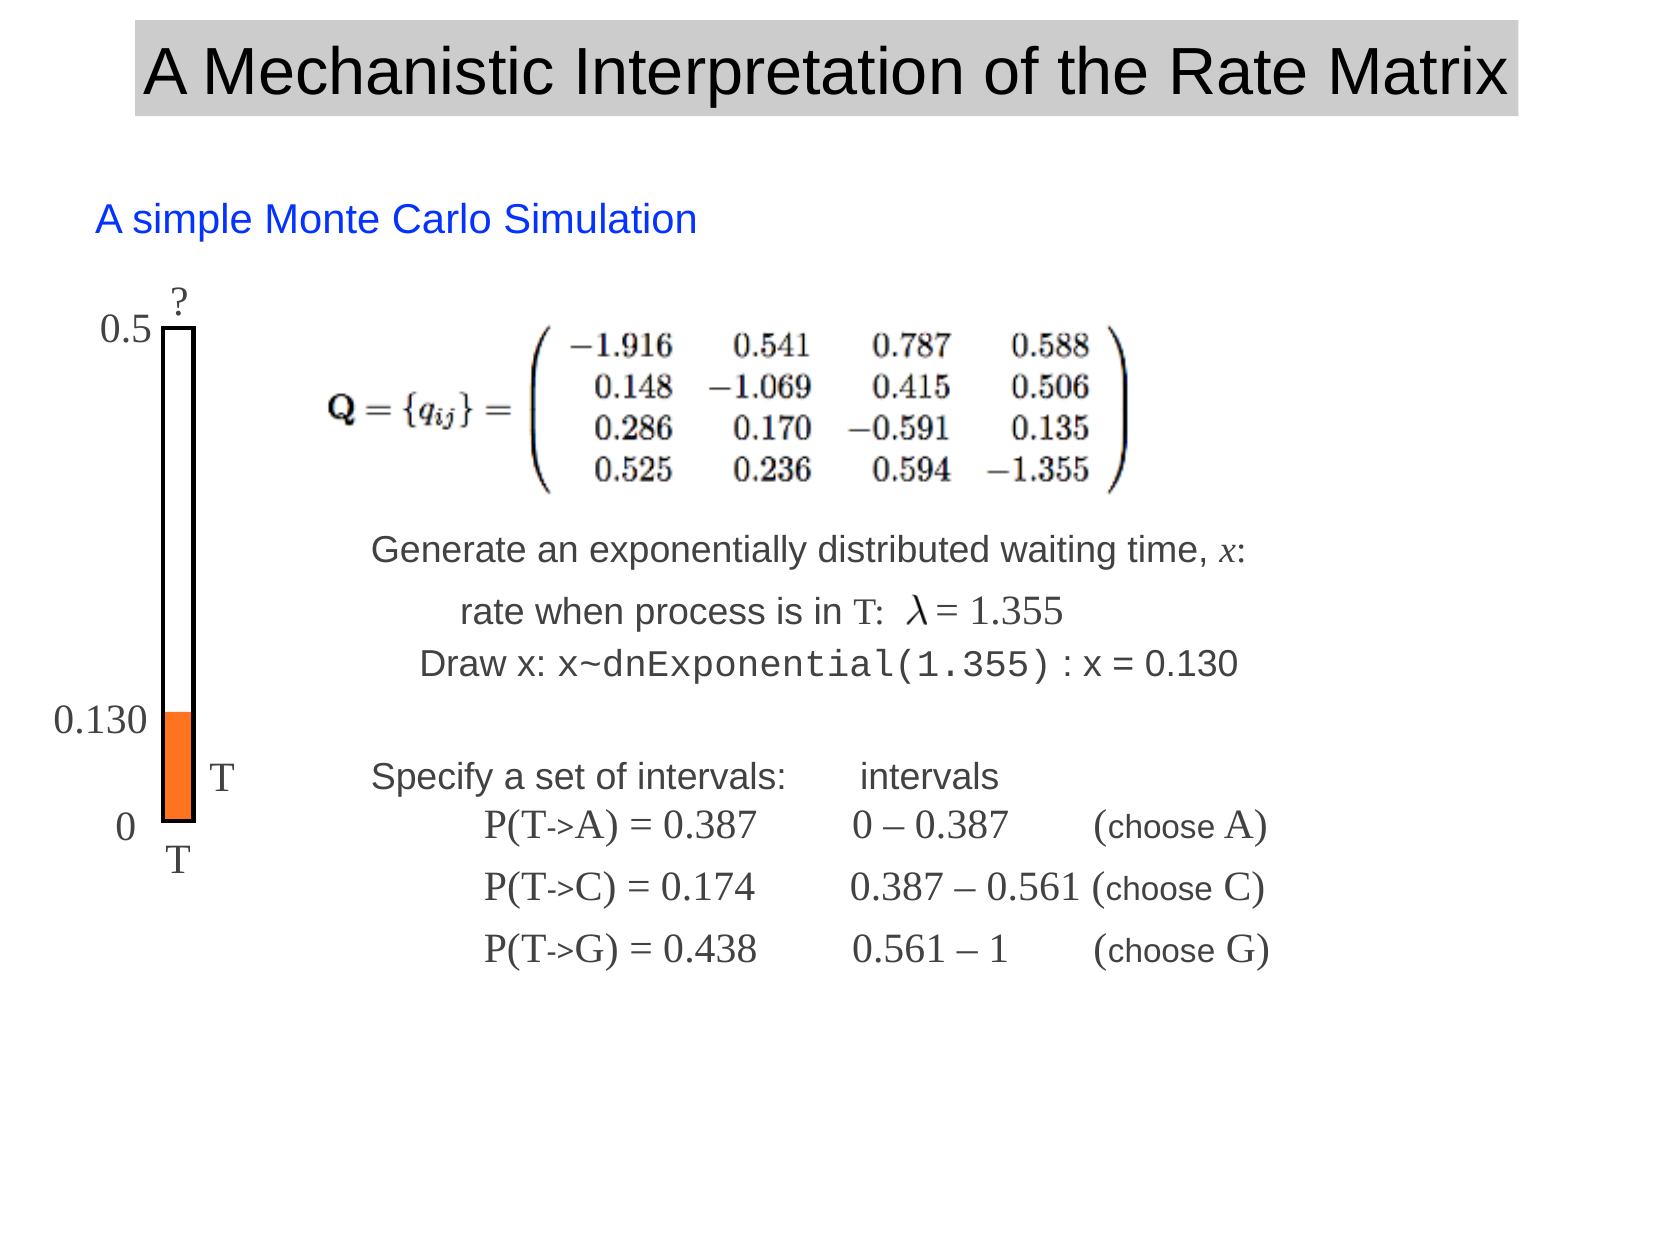

A Mechanistic Interpretation of the Rate Matrix
A Mechanistic Interpretation of the Rate Matrix
A simple Monte Carlo Simulation
?
0.5
Generate an exponentially distributed waiting time, x:
= 1.355
rate when process is in T:
Draw x: x~dnExponential(1.355) : x = 0.130
0.130
T
Specify a set of intervals: intervals
P(T->A) = 0.387 0 – 0.387 (choose A)
0
T
P(T->C) = 0.174 0.387 – 0.561 (choose C)
P(T->G) = 0.438 0.561 – 1 (choose G)